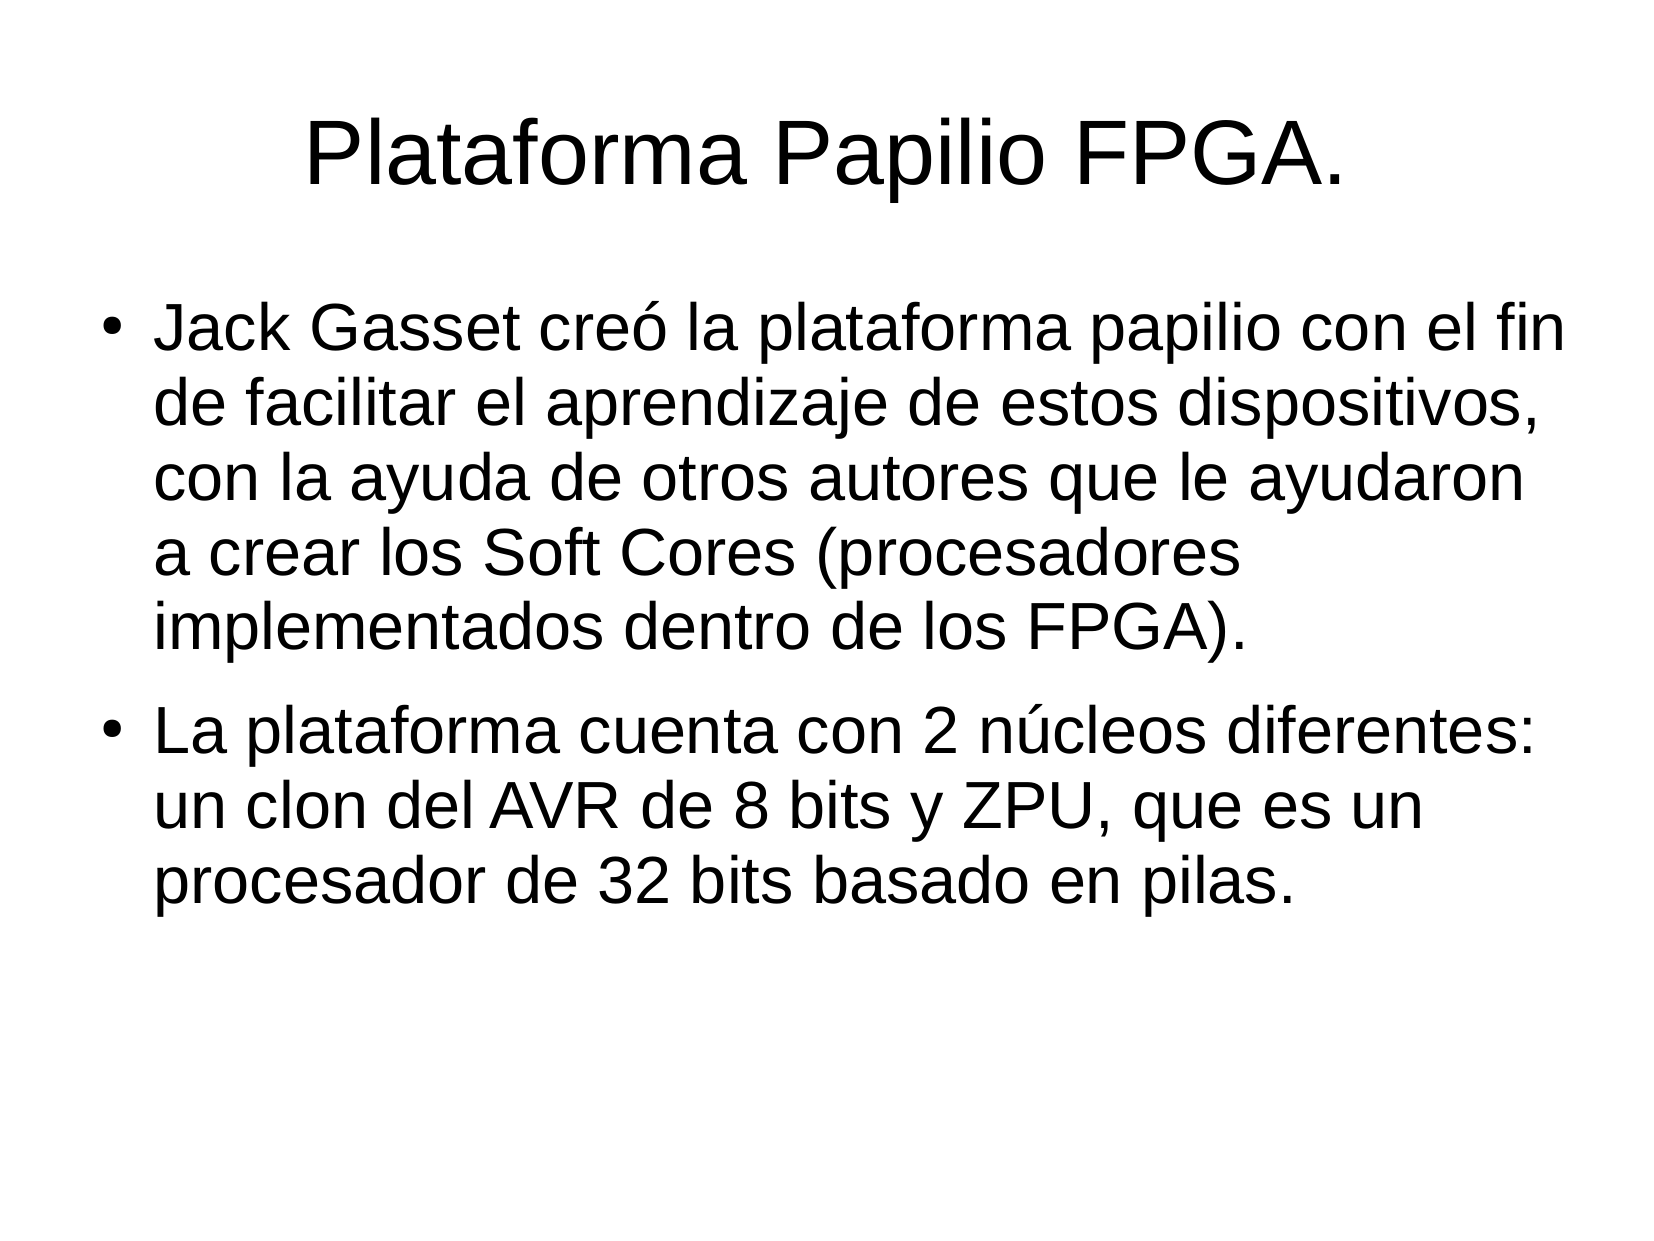

# Plataforma Papilio FPGA.
Jack Gasset creó la plataforma papilio con el fin de facilitar el aprendizaje de estos dispositivos, con la ayuda de otros autores que le ayudaron a crear los Soft Cores (procesadores implementados dentro de los FPGA).
La plataforma cuenta con 2 núcleos diferentes: un clon del AVR de 8 bits y ZPU, que es un procesador de 32 bits basado en pilas.